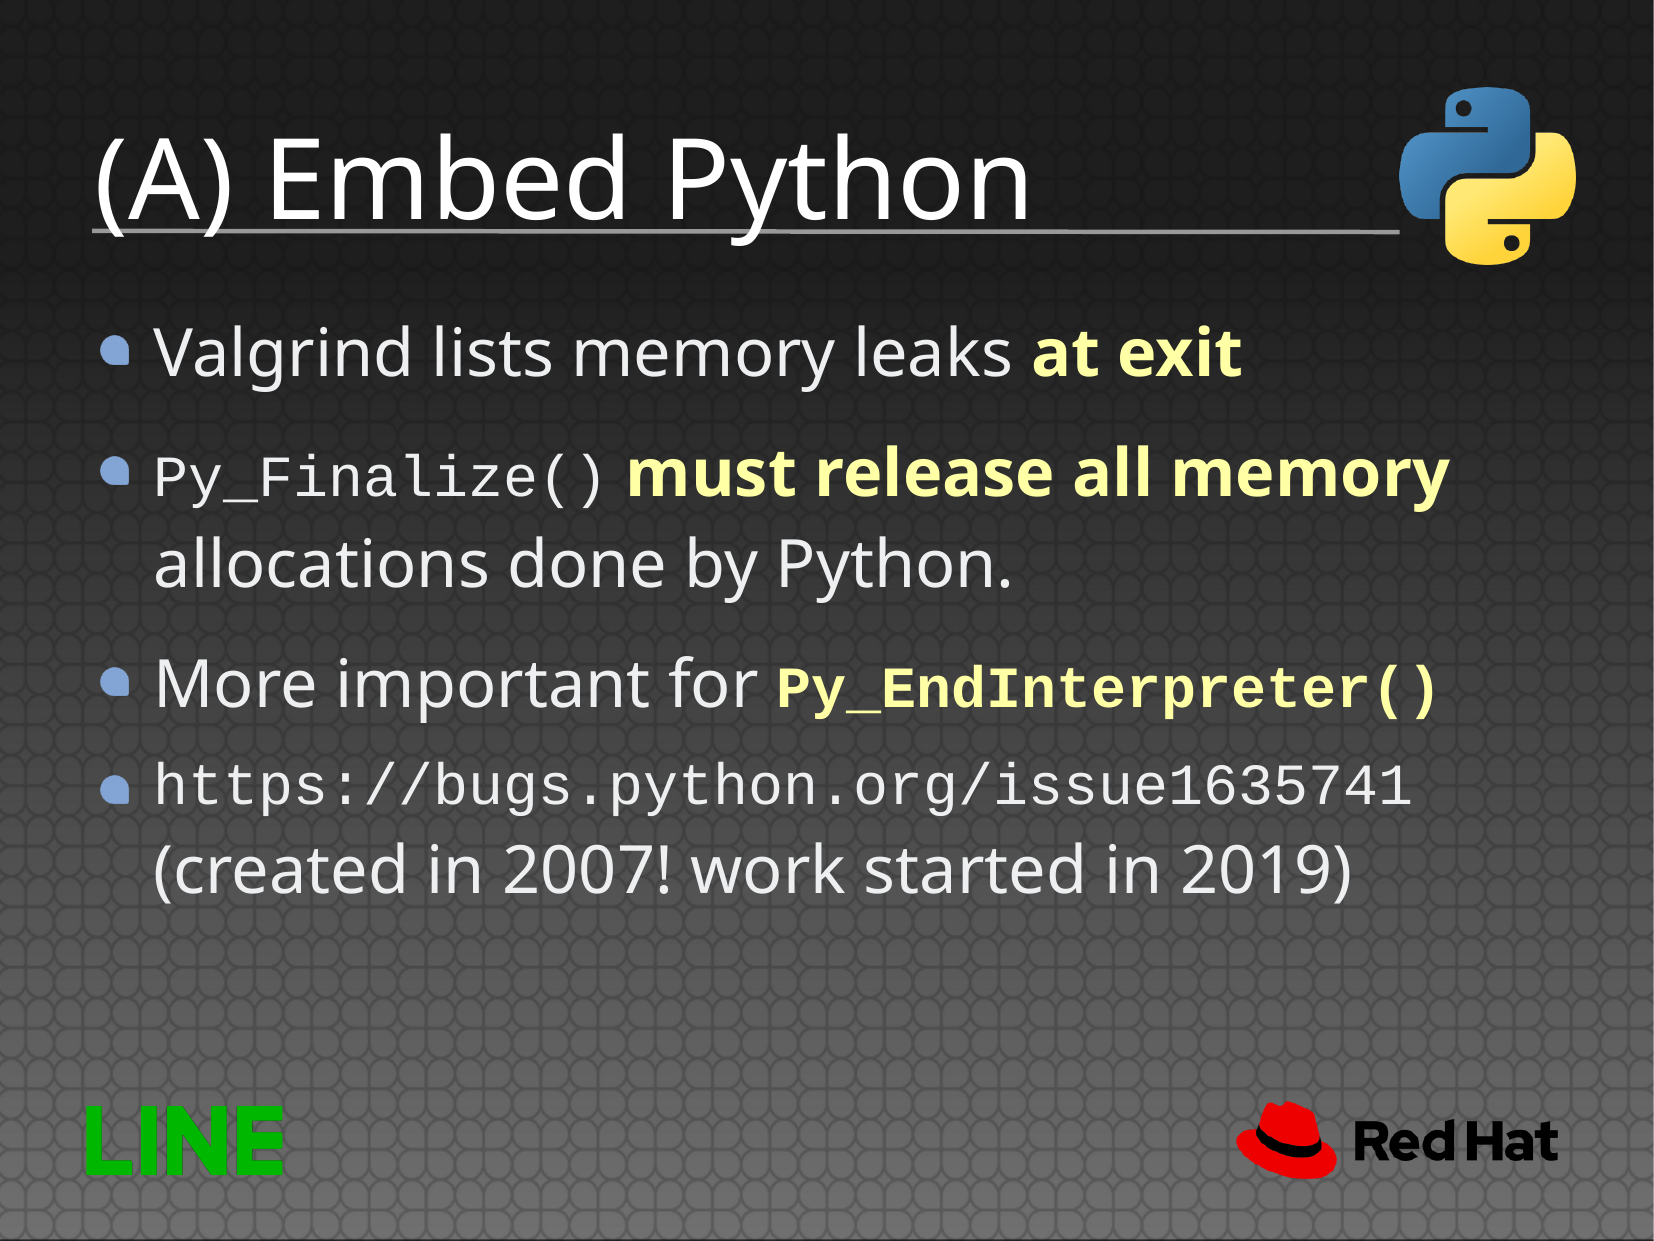

(A) Embed Python
# Valgrind lists memory leaks at exit
Py_Finalize() must release all memory allocations done by Python.
More important for Py_EndInterpreter()
https://bugs.python.org/issue1635741
(created in 2007! work started in 2019)